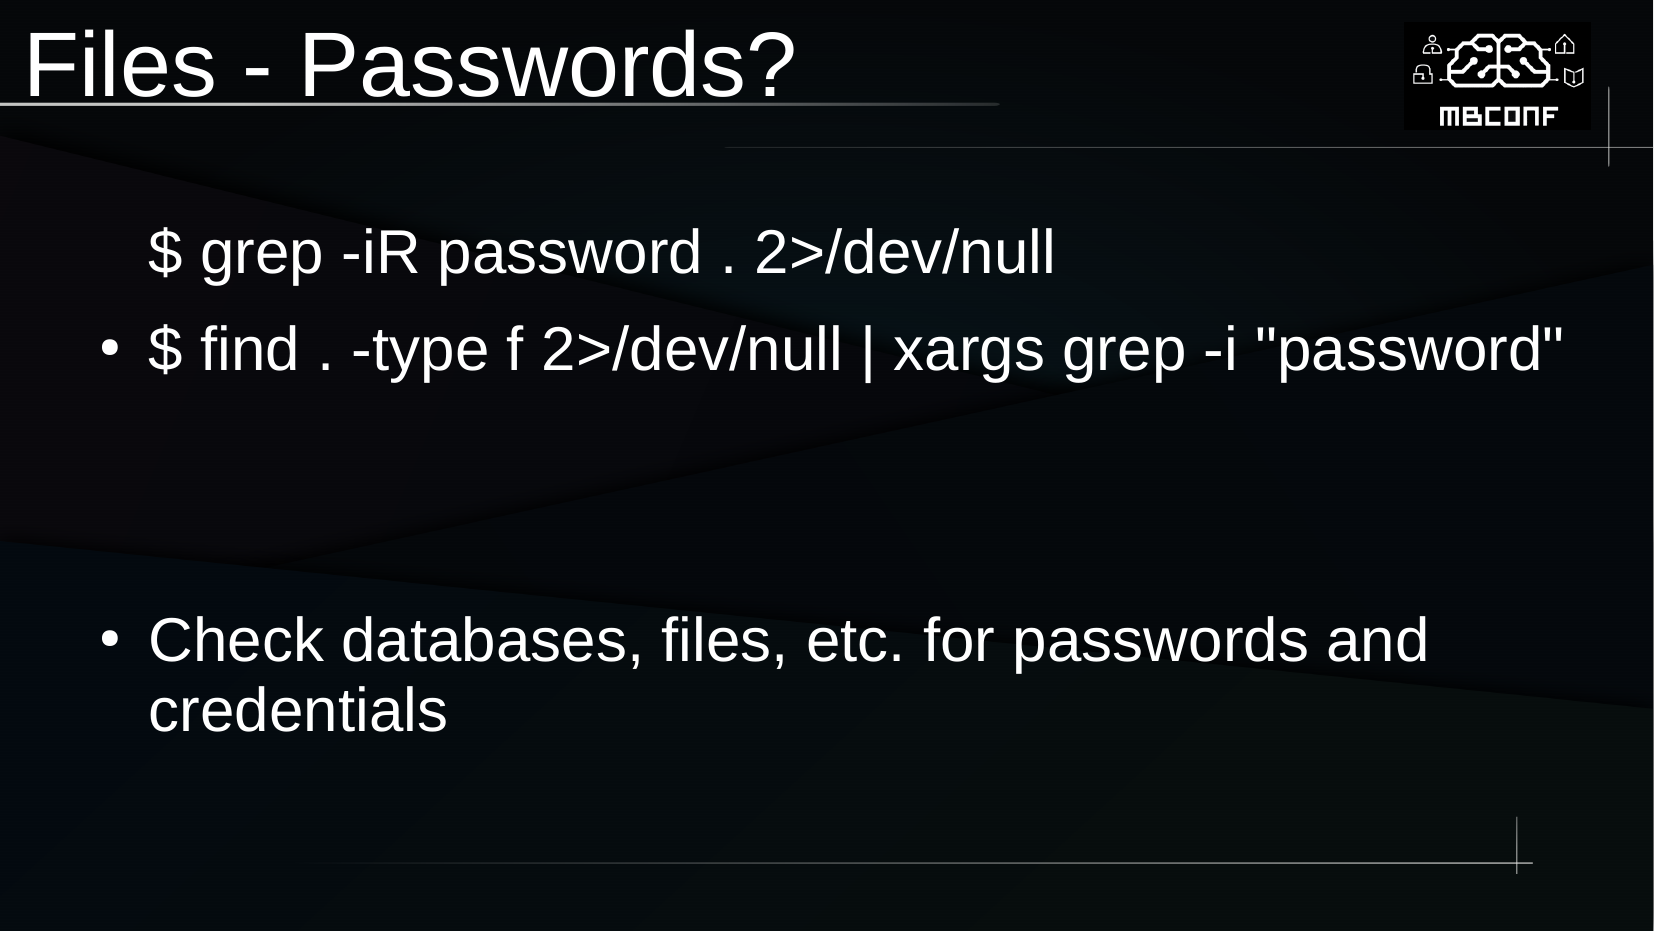

# Files - Passwords?
$ grep -iR password . 2>/dev/null
$ find . -type f 2>/dev/null | xargs grep -i "password"
Check databases, files, etc. for passwords and credentials